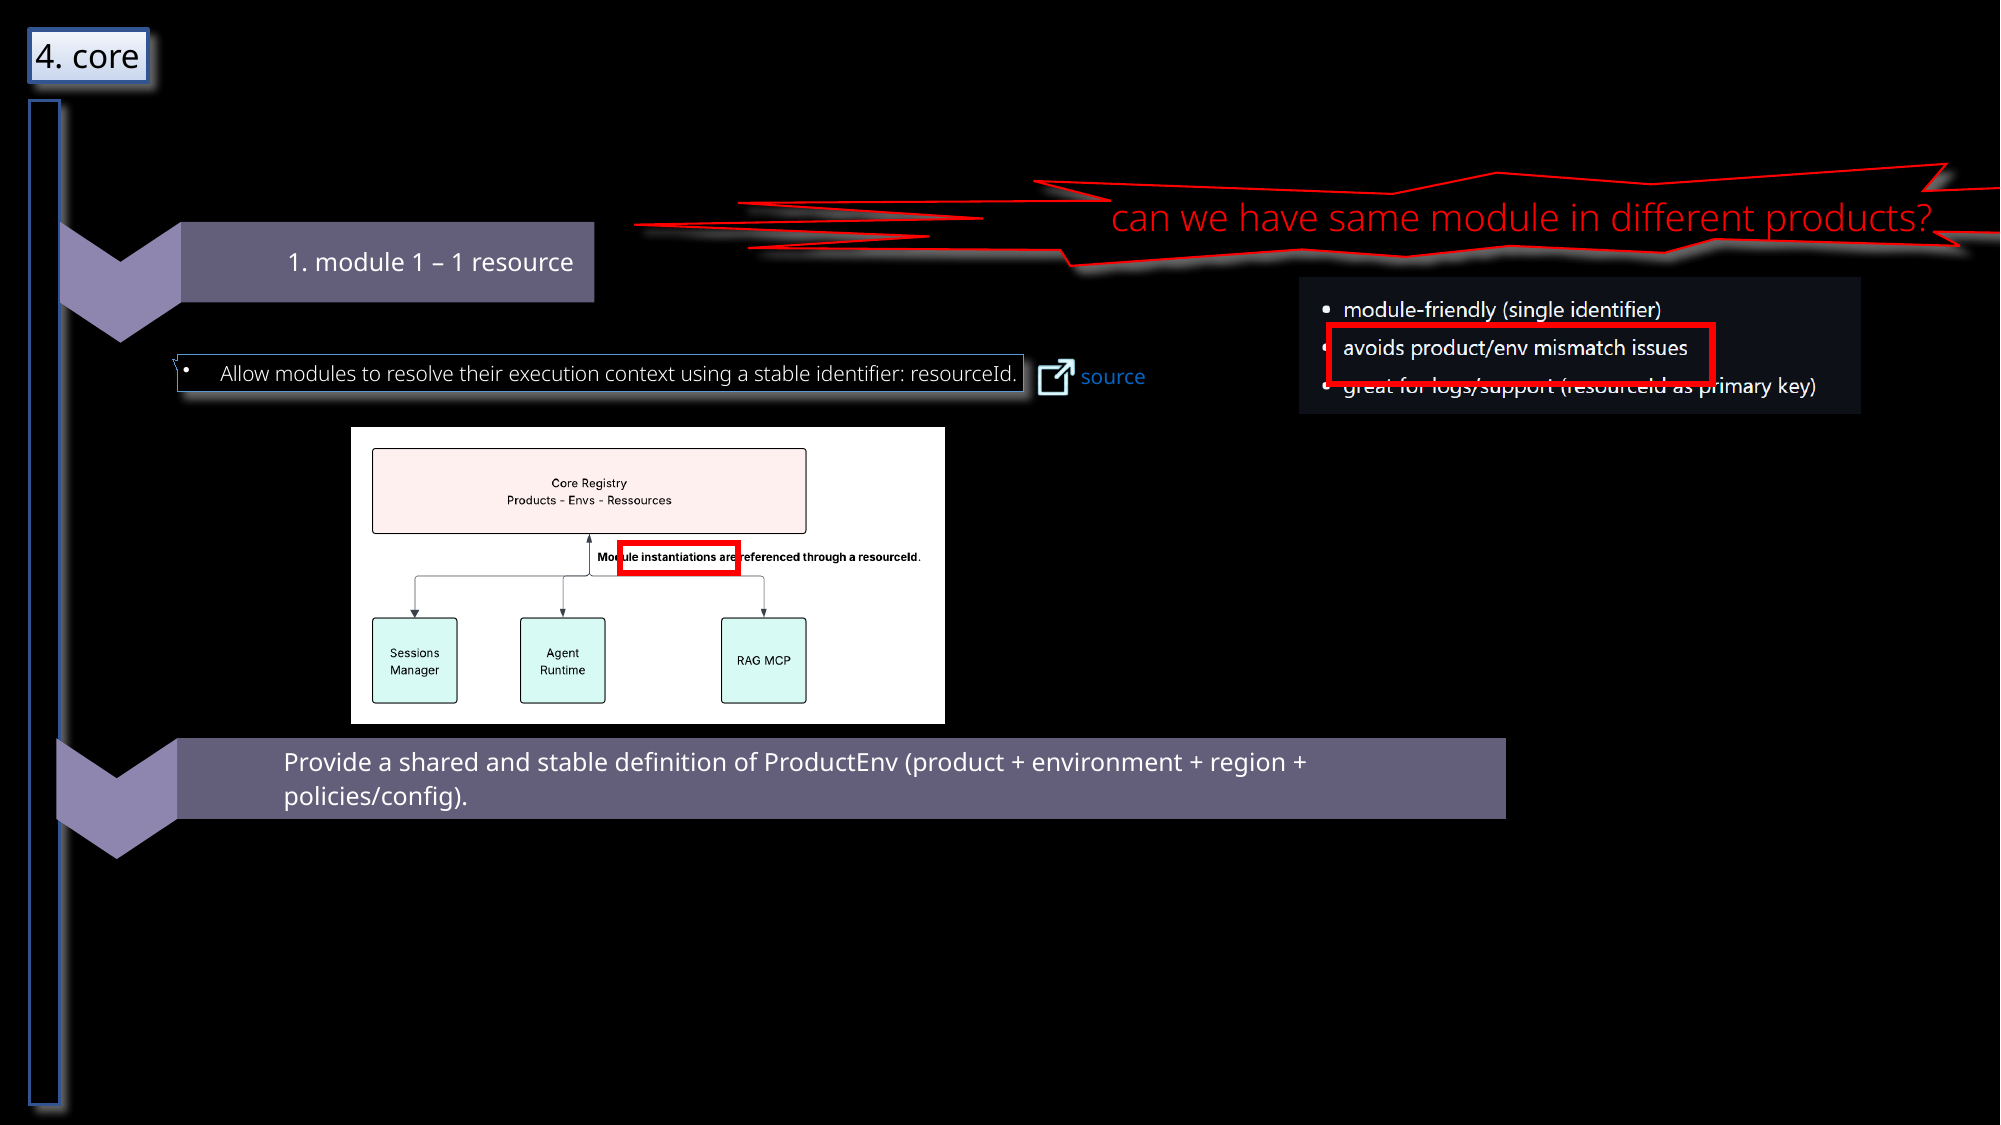

# 4. core
can we have same module in different products?
1. module 1 – 1 resource
Allow modules to resolve their execution context using a stable identifier: resourceId.
source
Provide a shared and stable definition of ProductEnv (product + environment + region + policies/config).